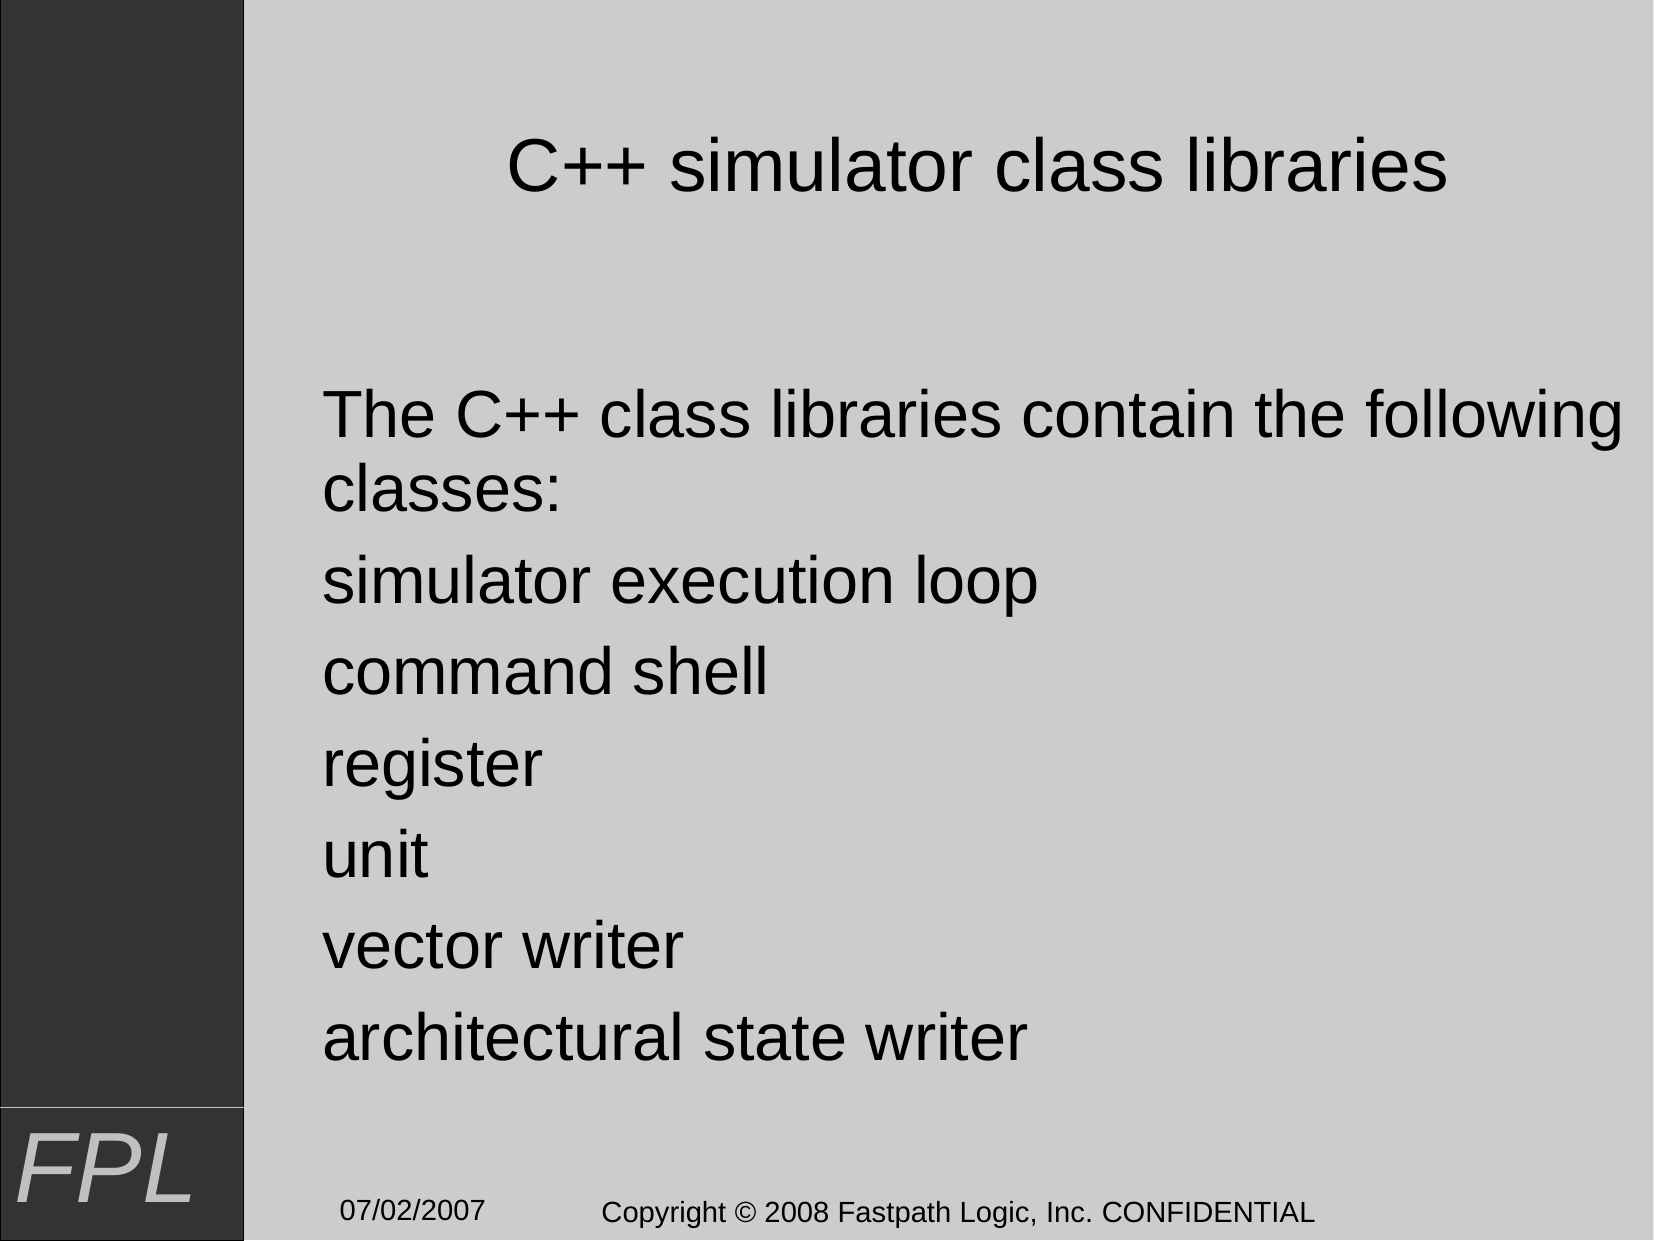

# C++ simulator class libraries
The C++ class libraries contain the following classes:
simulator execution loop
command shell
register
unit
vector writer
architectural state writer
07/02/2007
© 2007 FASTPATH LOGIC INC.